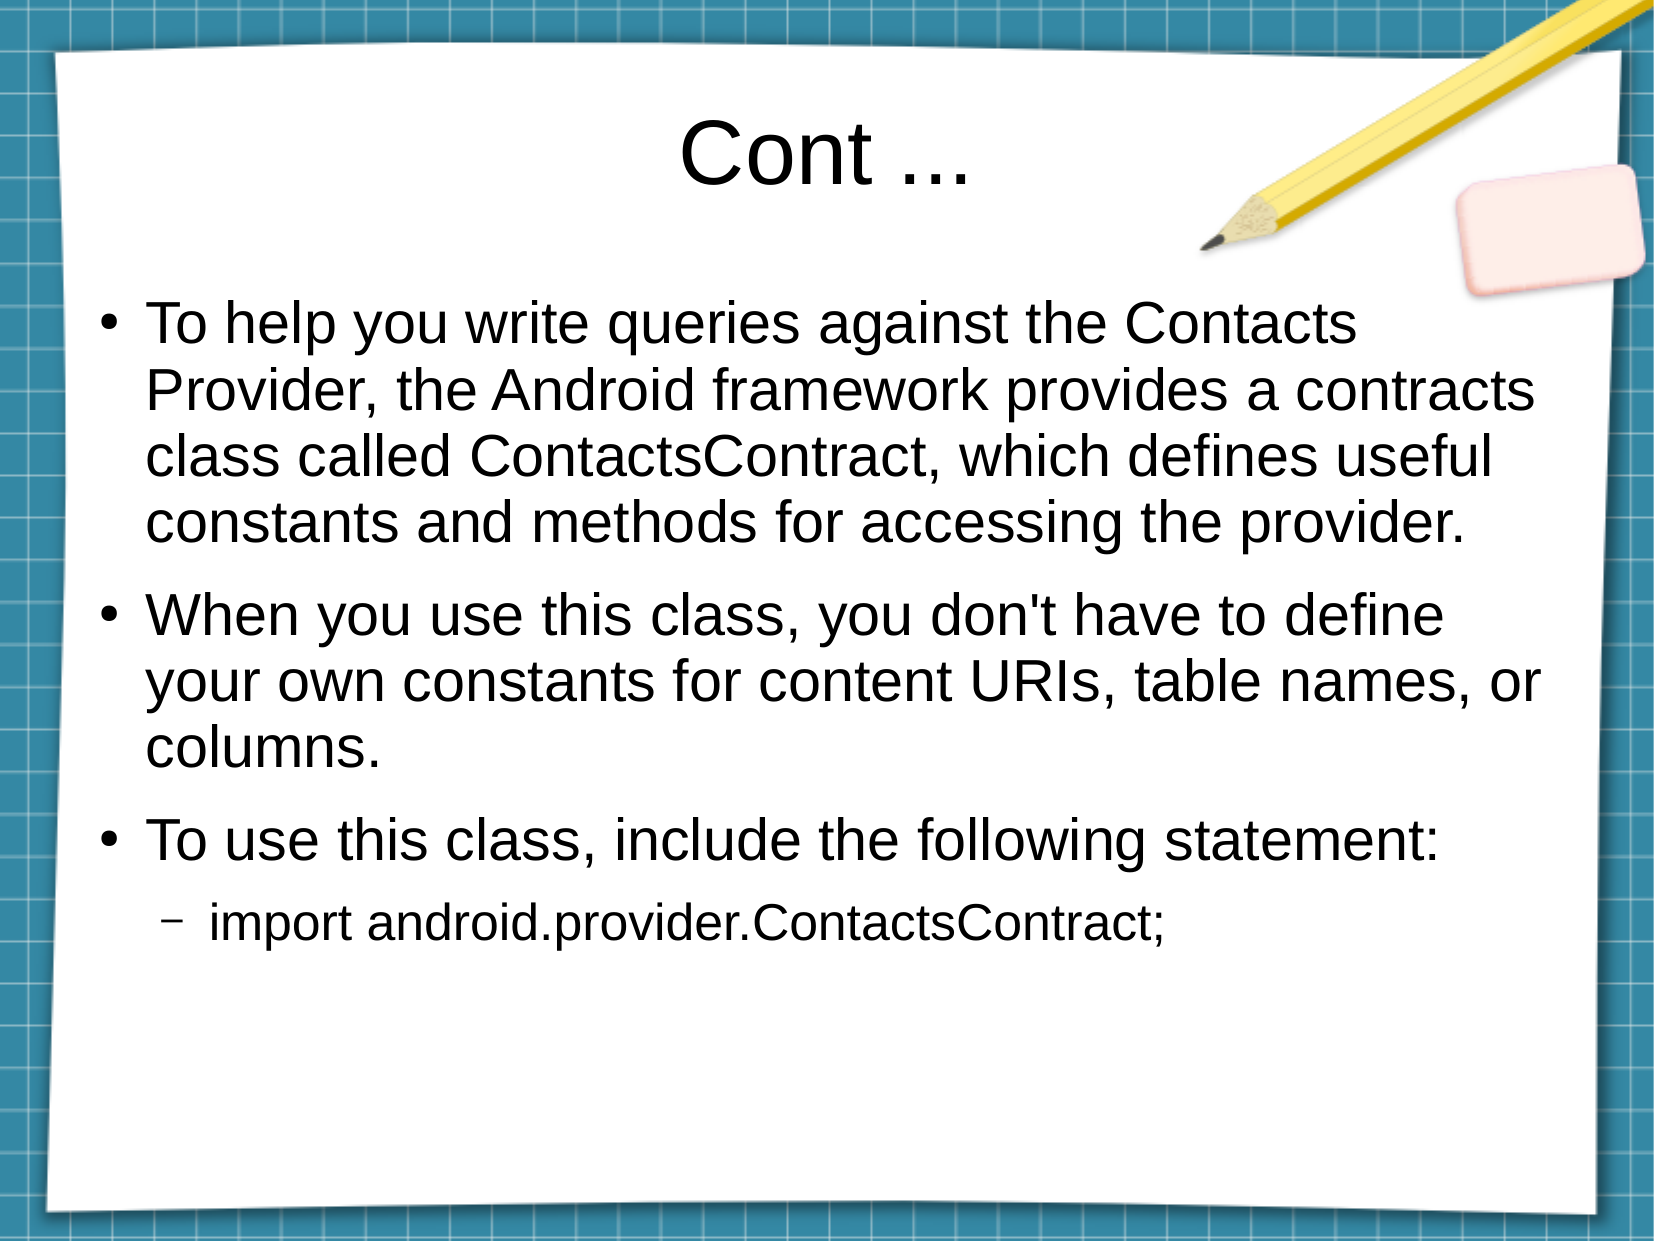

# Cont ...
To help you write queries against the Contacts Provider, the Android framework provides a contracts class called ContactsContract, which defines useful constants and methods for accessing the provider.
When you use this class, you don't have to define your own constants for content URIs, table names, or columns.
To use this class, include the following statement:
import android.provider.ContactsContract;